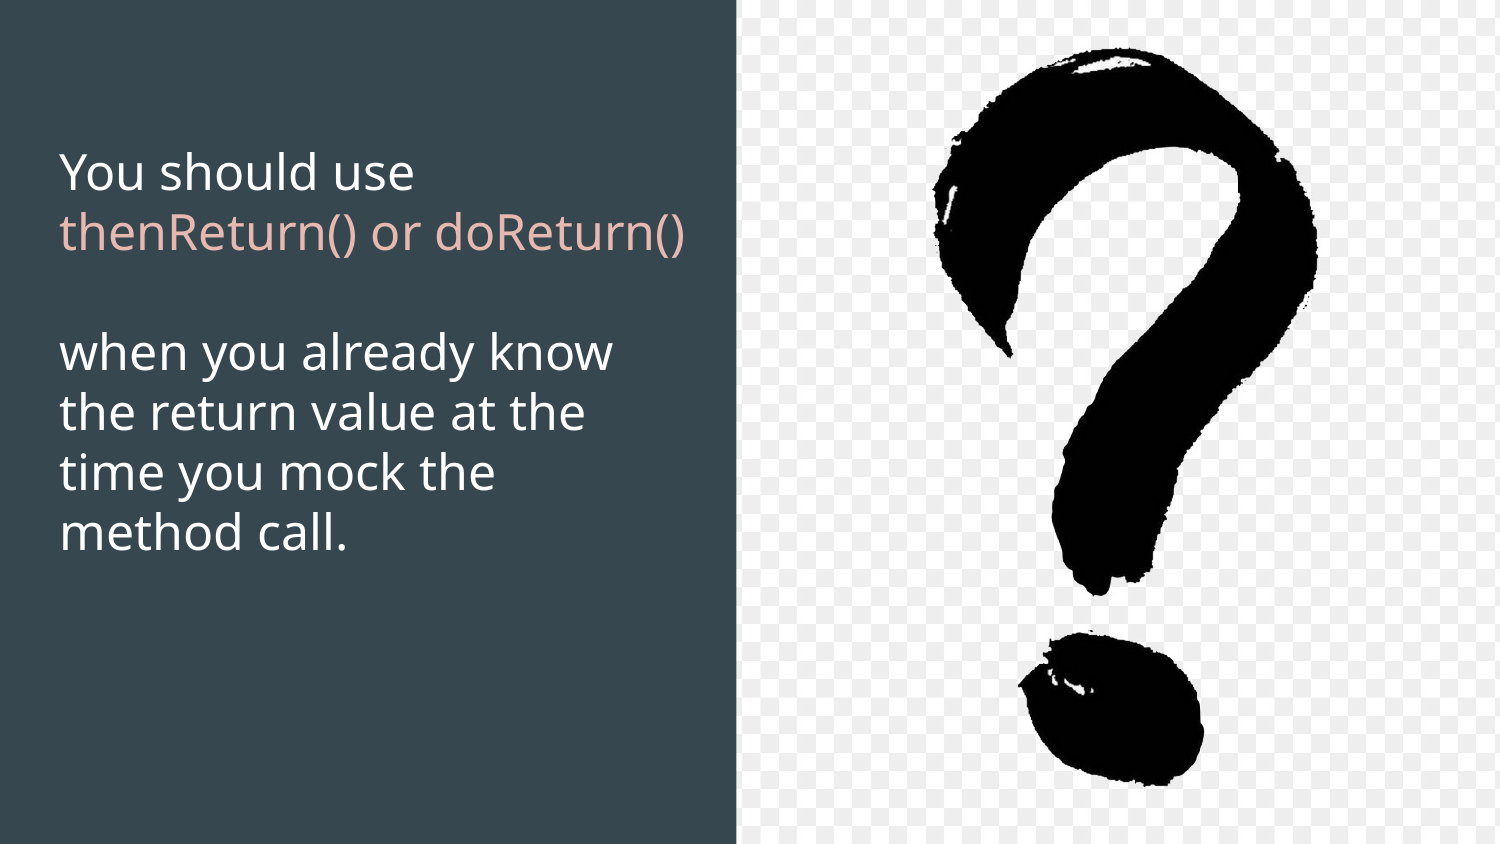

# You should use thenReturn() or doReturn() when you already know the return value at the time you mock the method call.